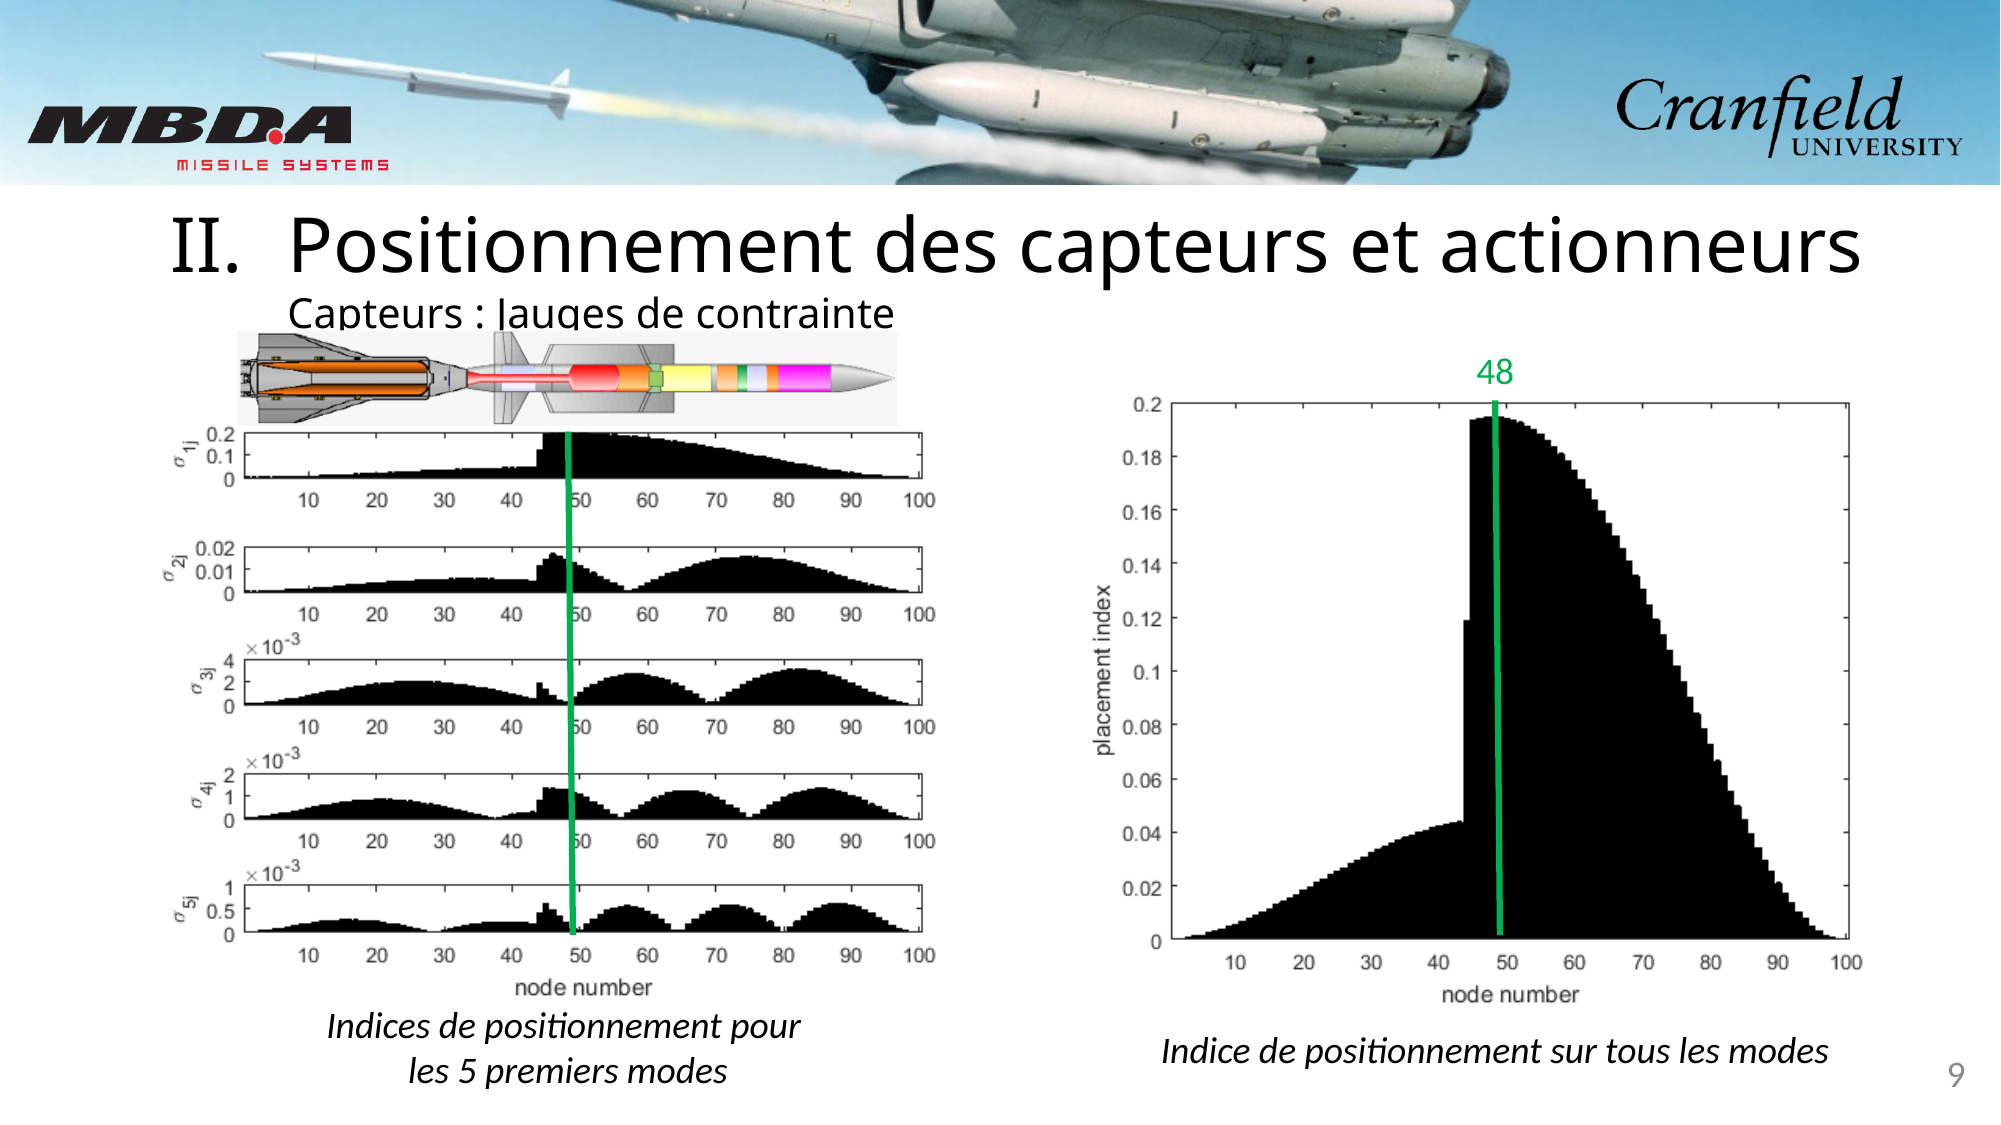

# Positionnement des capteurs et actionneurs Capteurs : Jauges de contrainte
48
Indices de positionnement pour
les 5 premiers modes
Indice de positionnement sur tous les modes